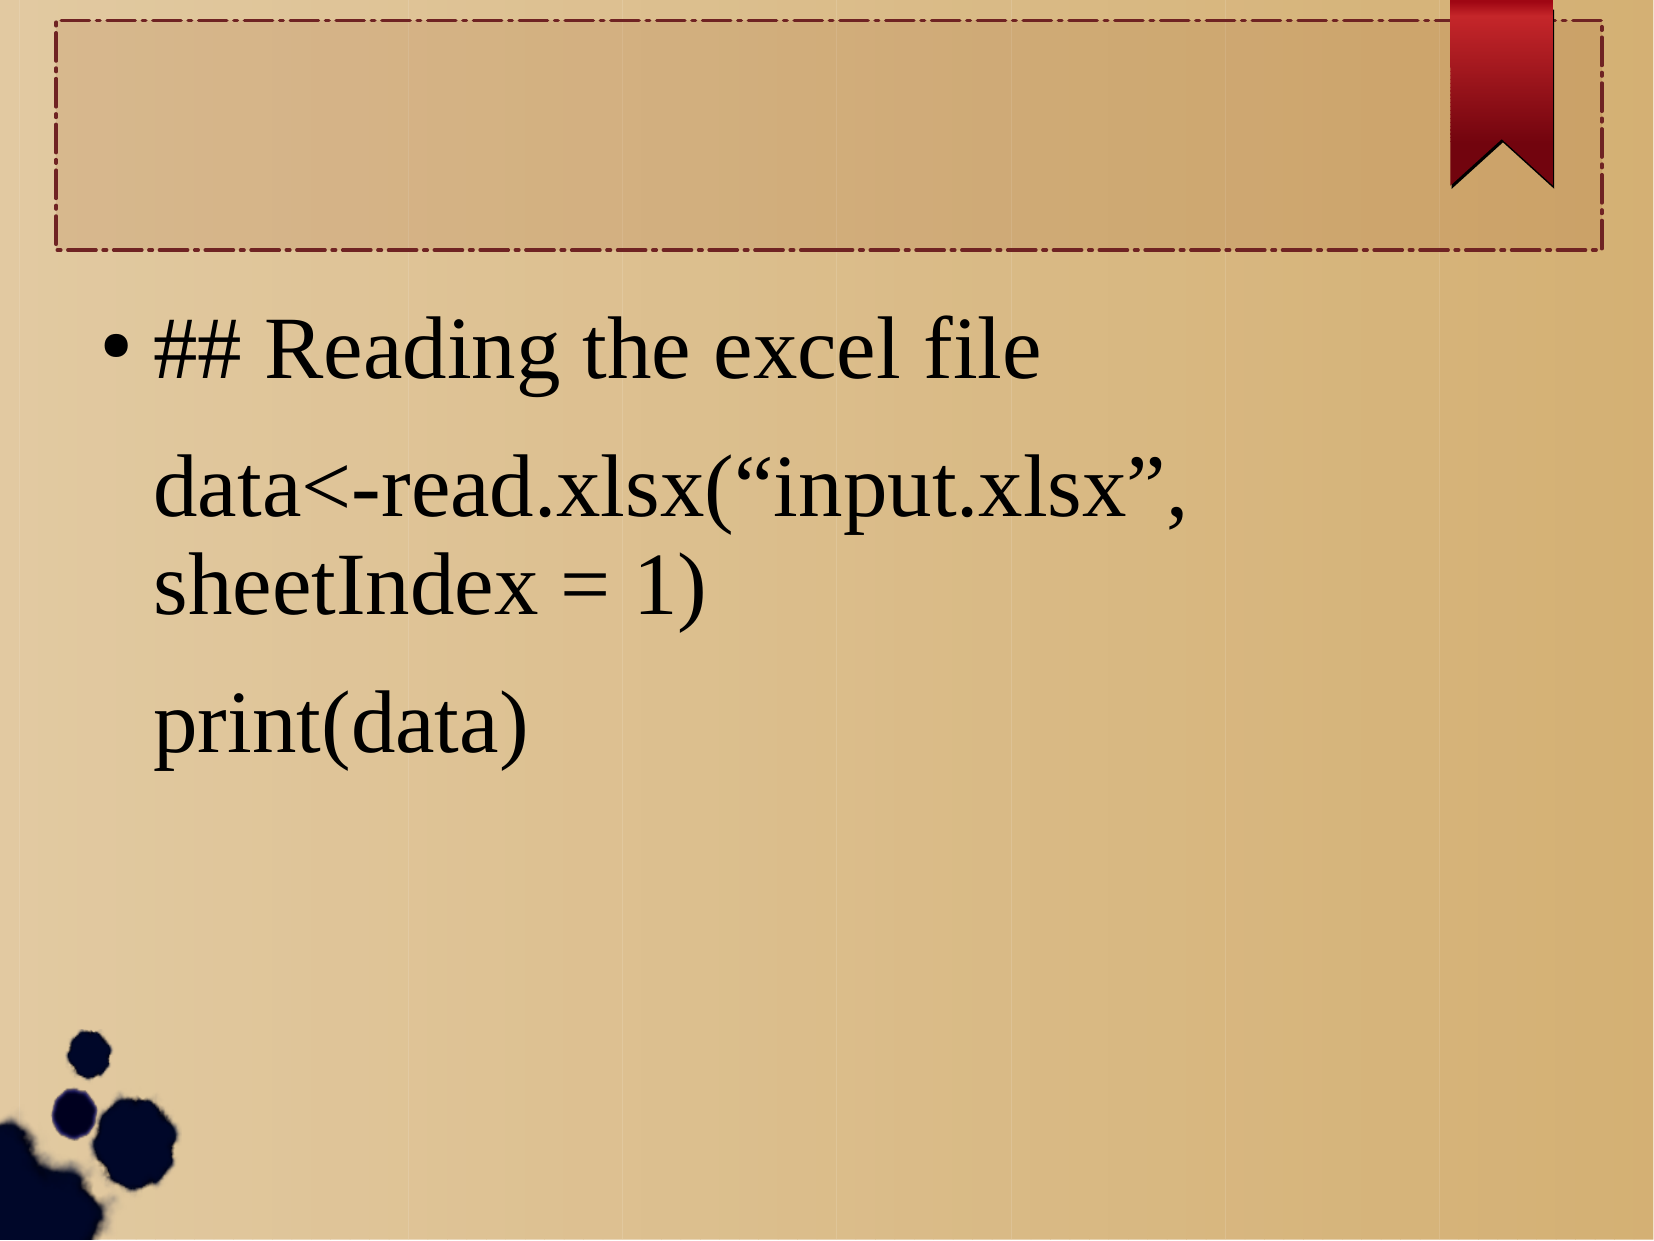

#
## Reading the excel file
data<-read.xlsx(“input.xlsx”, sheetIndex = 1)
print(data)